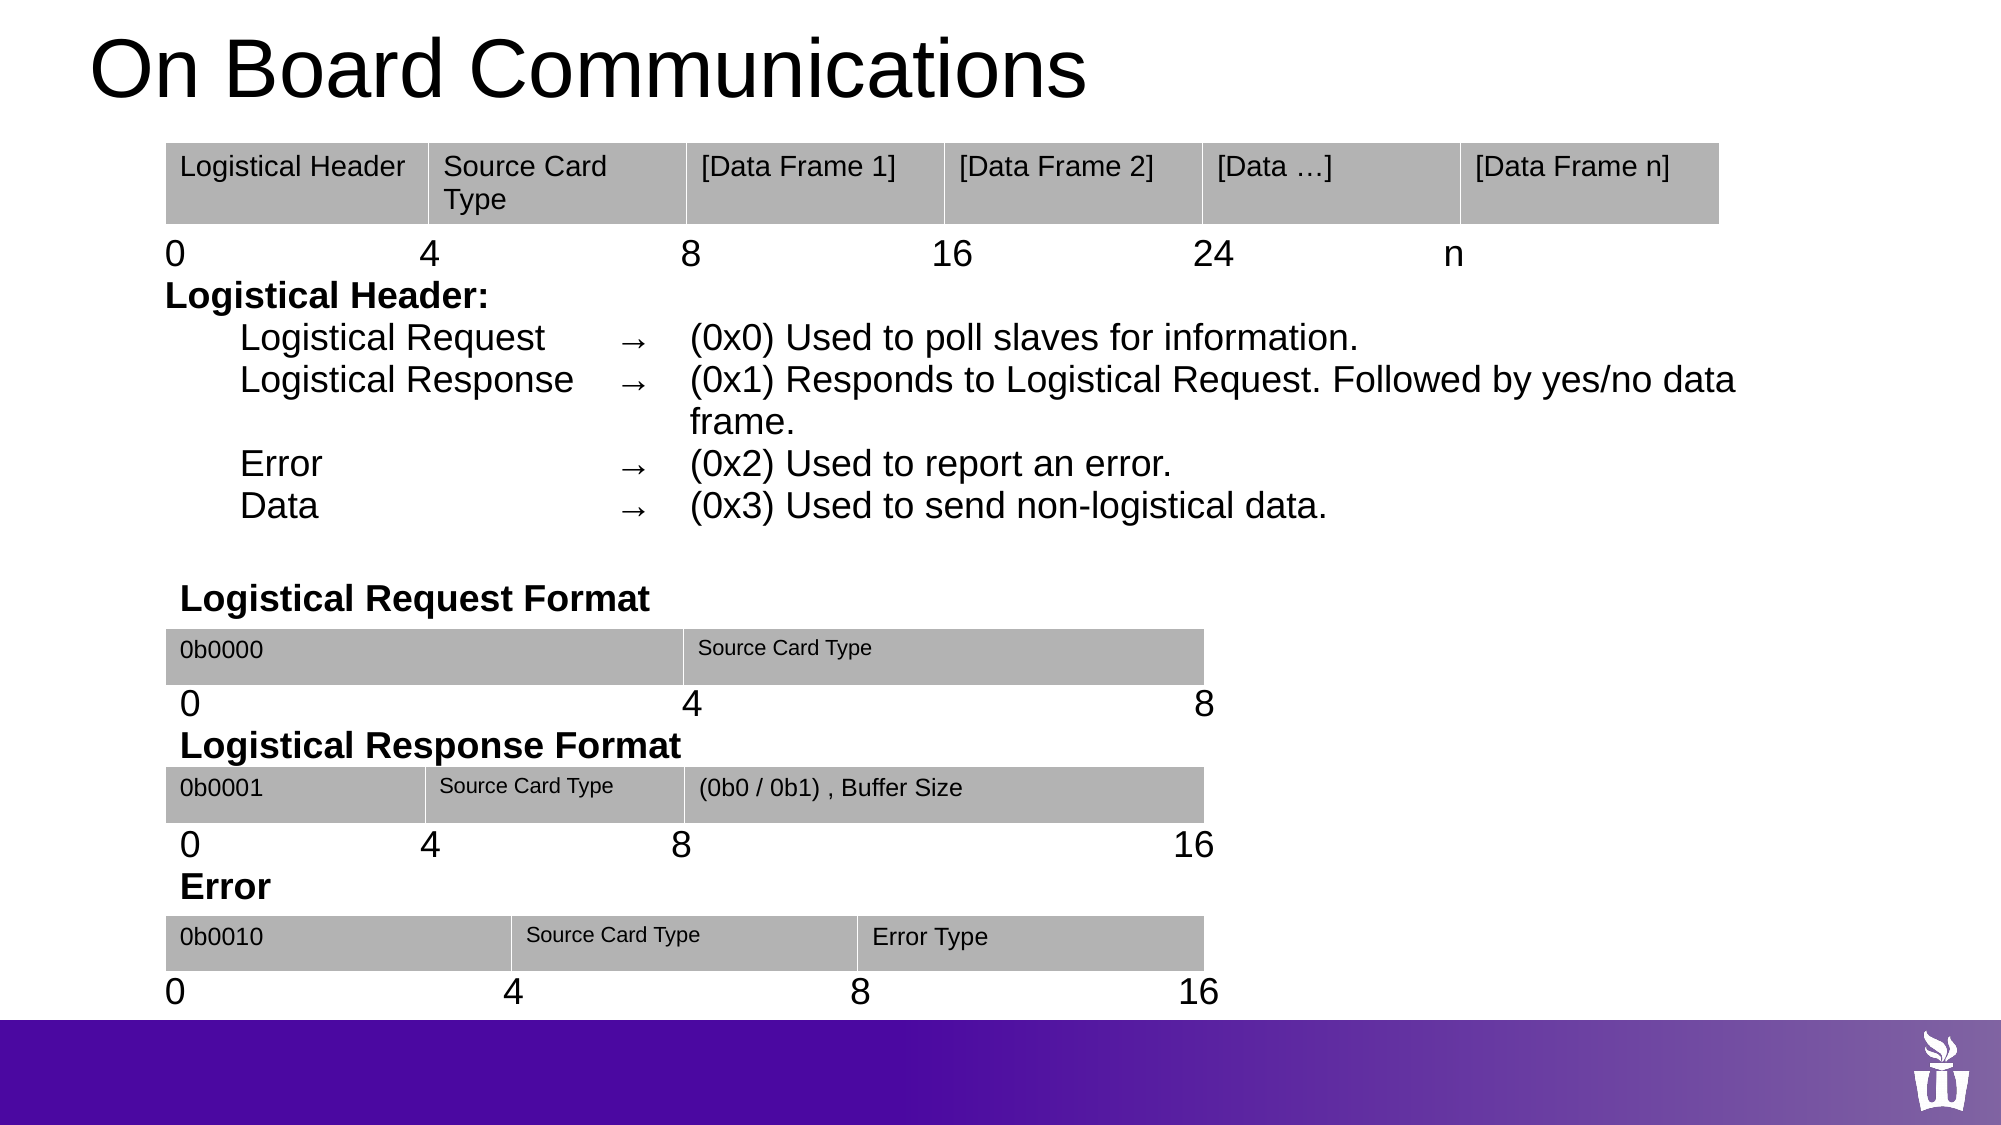

On Board Communications
| Logistical Header | Source Card Type | [Data Frame 1] | [Data Frame 2] | [Data …] | [Data Frame n] |
| --- | --- | --- | --- | --- | --- |
0		 4 8 16 24 n
Logistical Header:
	Logistical Request 	→ 	(0x0) Used to poll slaves for information.
	Logistical Response 	→ 	(0x1) Responds to Logistical Request. Followed by yes/no data 							frame.
	Error 				→	(0x2) Used to report an error.
	Data 				→	(0x3) Used to send non-logistical data.
Logistical Request Format
| 0b0000 | Source Card Type |
| --- | --- |
0 4 8
Logistical Response Format
| 0b0001 | Source Card Type | (0b0 / 0b1) , Buffer Size |
| --- | --- | --- |
0 4 8 16
Error
| 0b0010 | Source Card Type | Error Type |
| --- | --- | --- |
0		 4 		 8 		 16